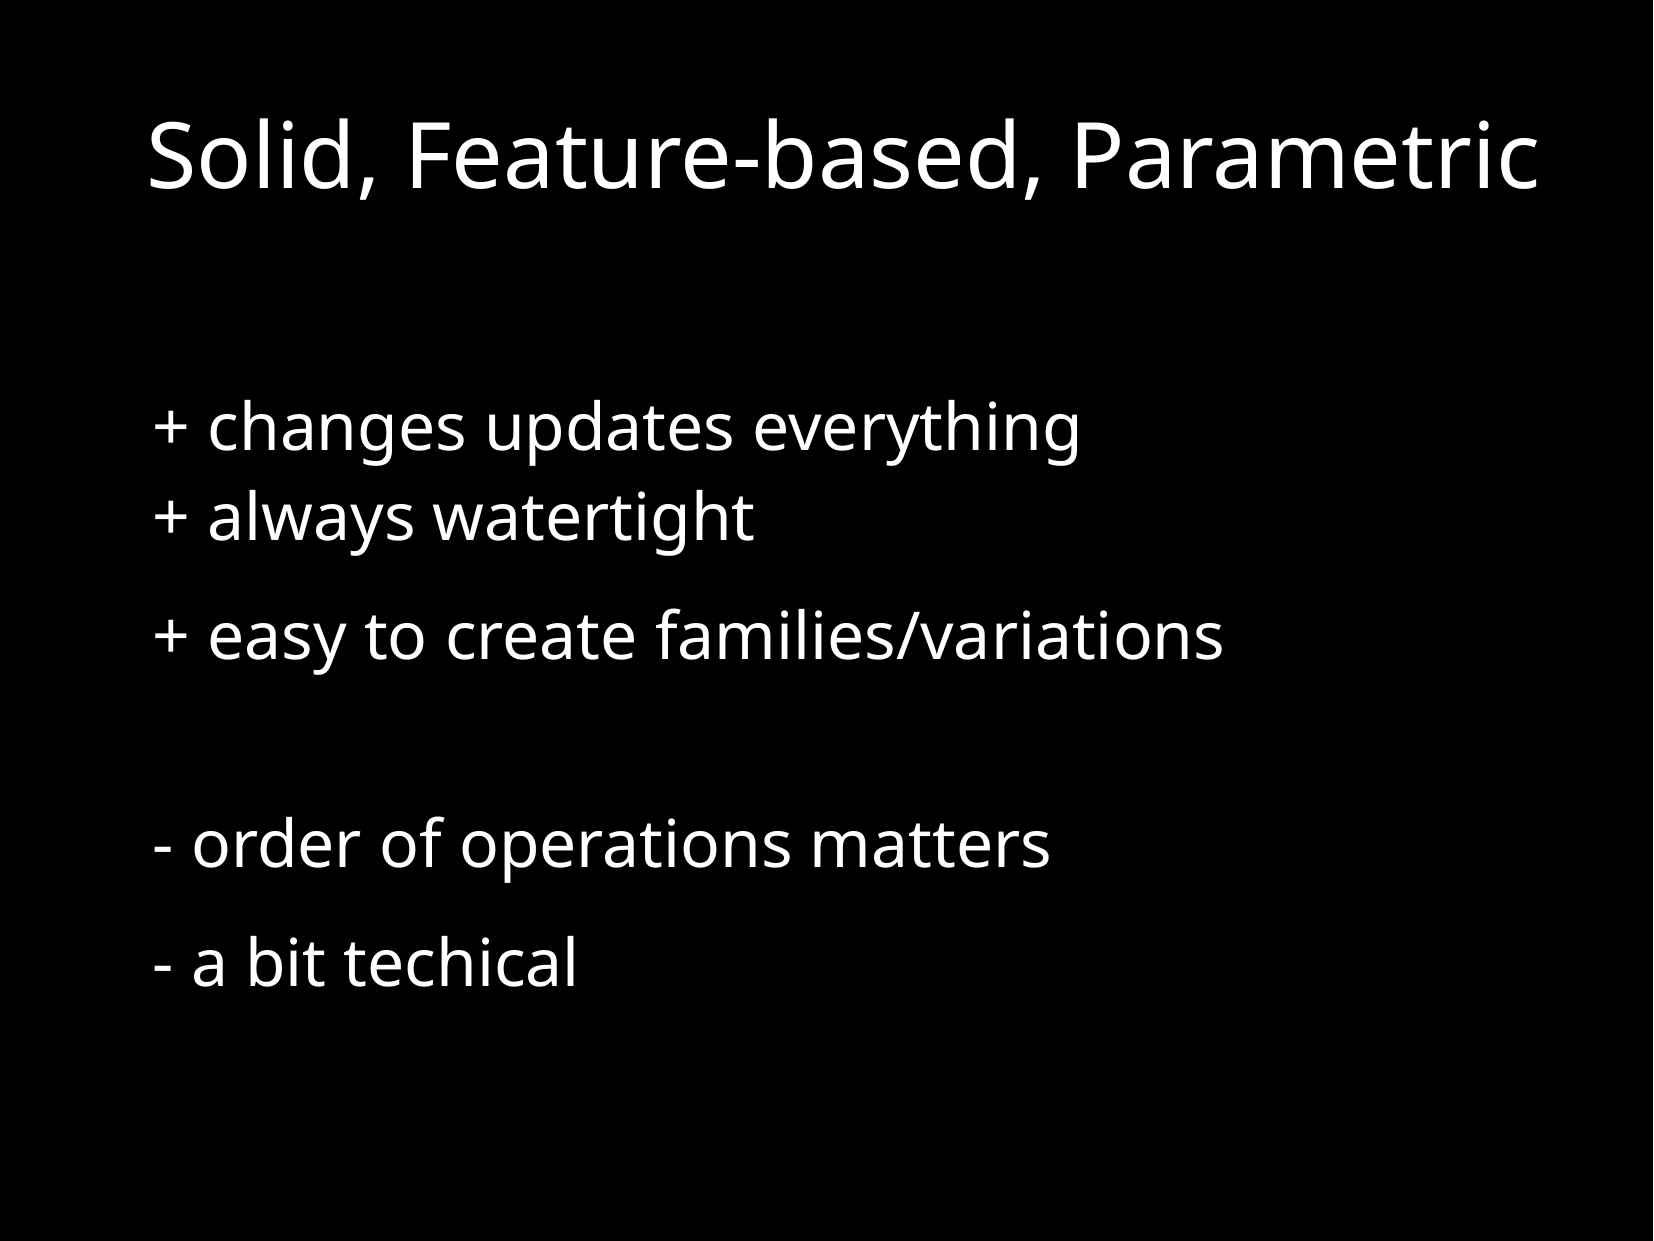

# Solid, Feature-based, Parametric
+ changes updates everything
+ always watertight
+ easy to create families/variations
- order of operations matters
- a bit techical